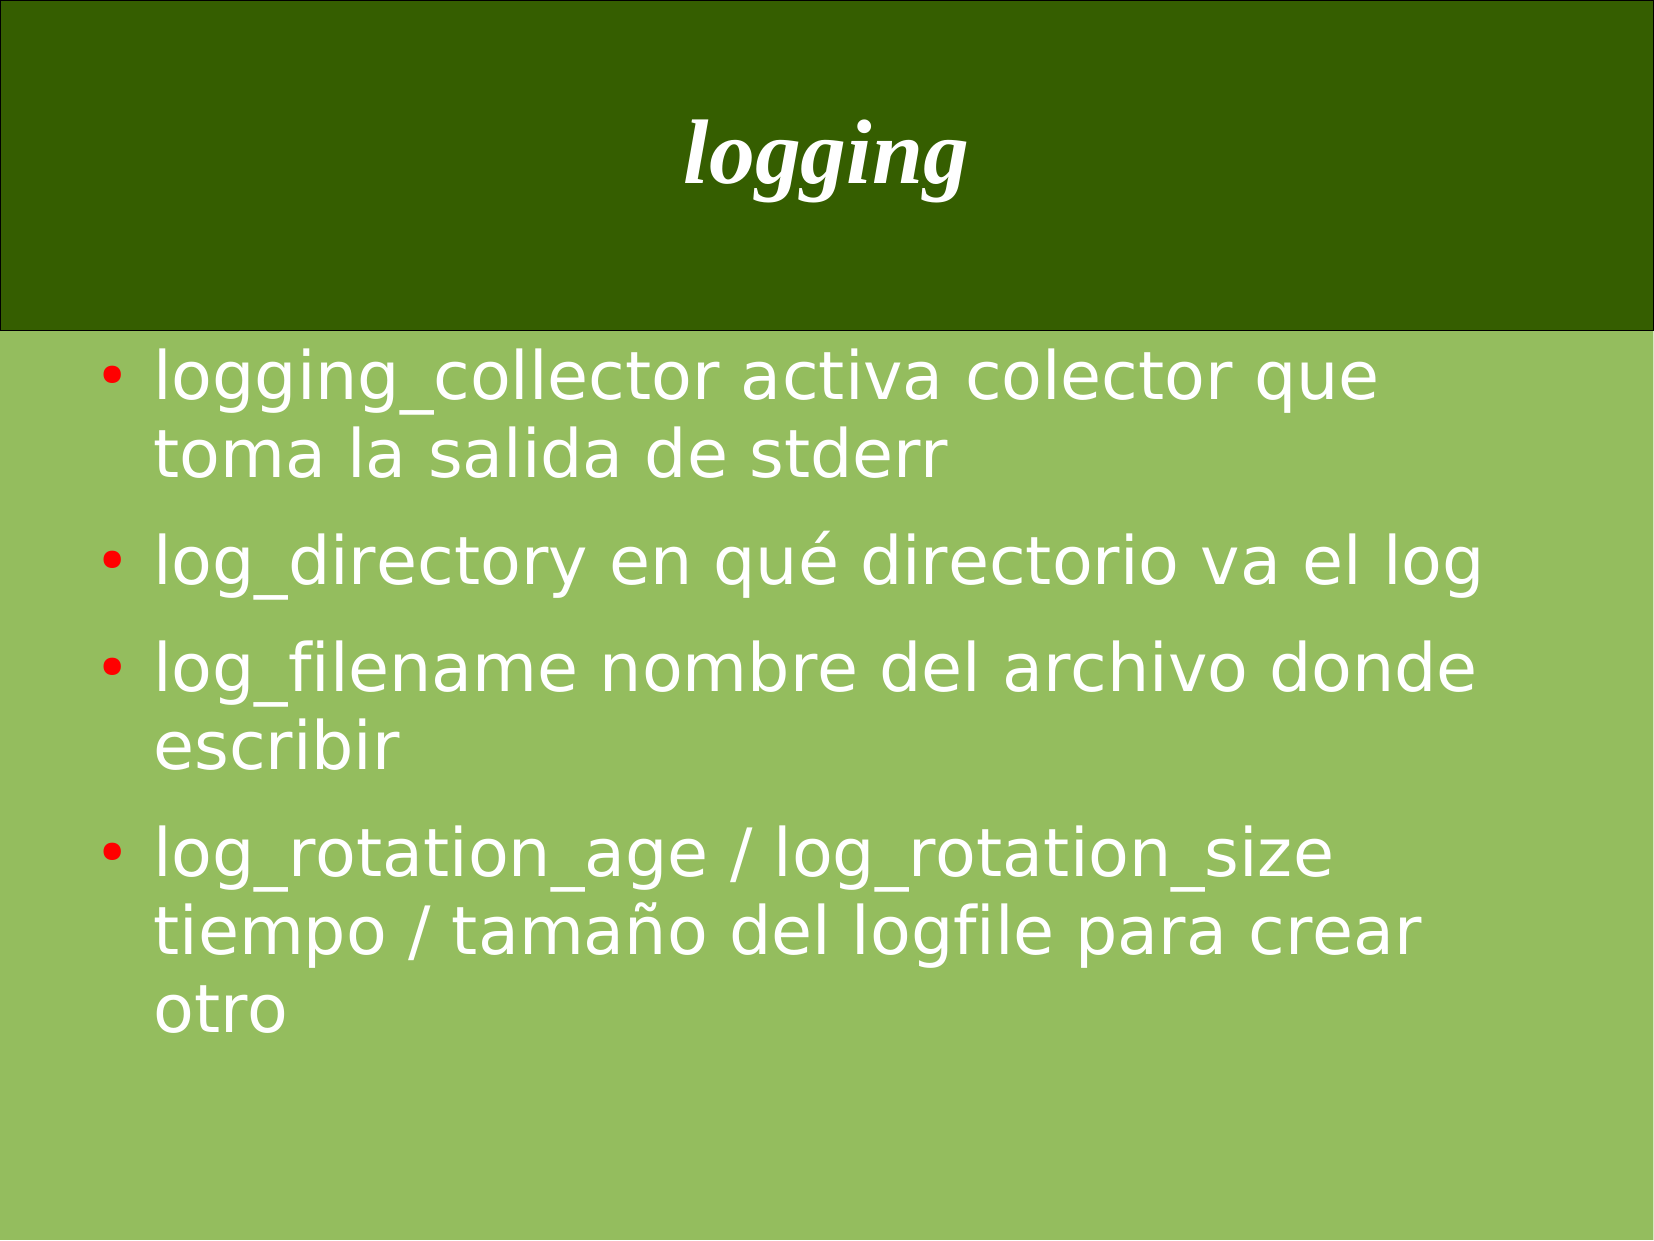

# logging
logging_collector activa colector que toma la salida de stderr
log_directory en qué directorio va el log
log_filename nombre del archivo donde escribir
log_rotation_age / log_rotation_size tiempo / tamaño del logfile para crear otro